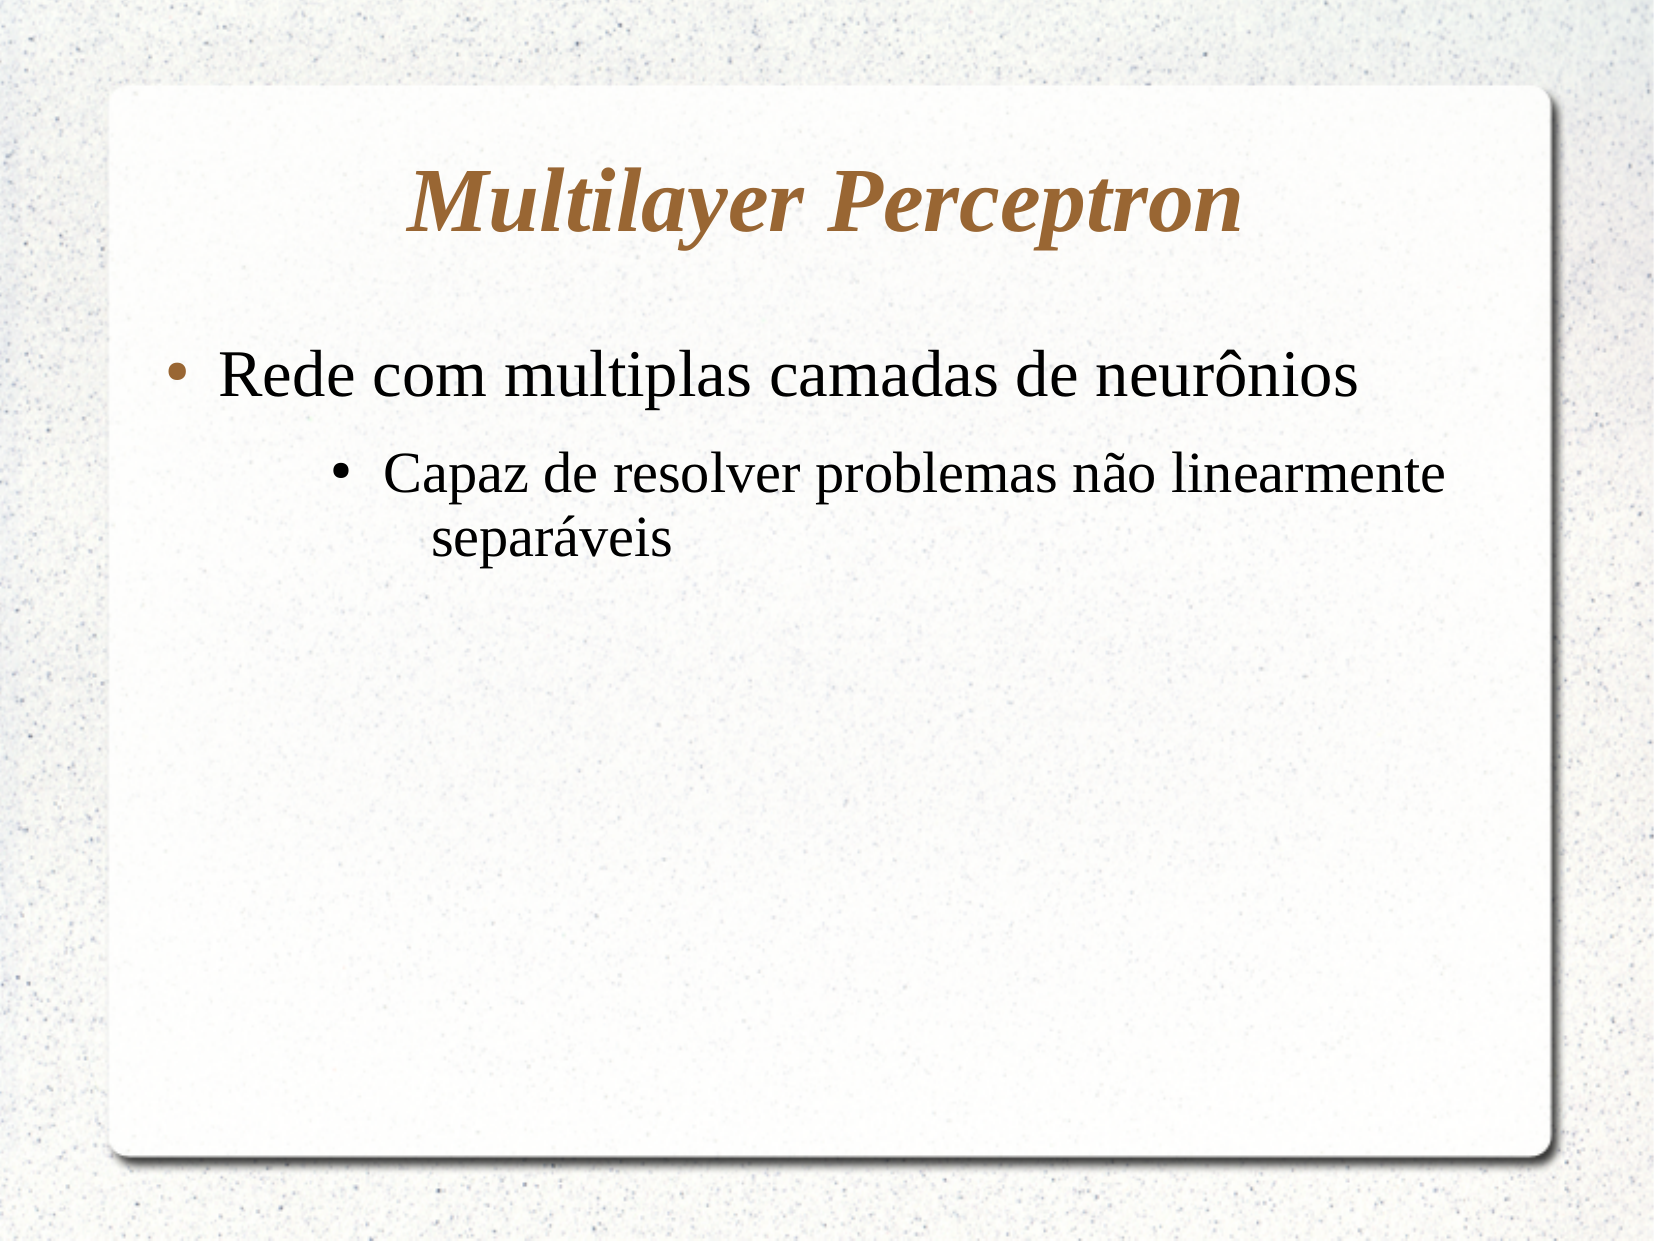

# Multilayer Perceptron
Rede com multiplas camadas de neurônios
Capaz de resolver problemas não linearmente separáveis